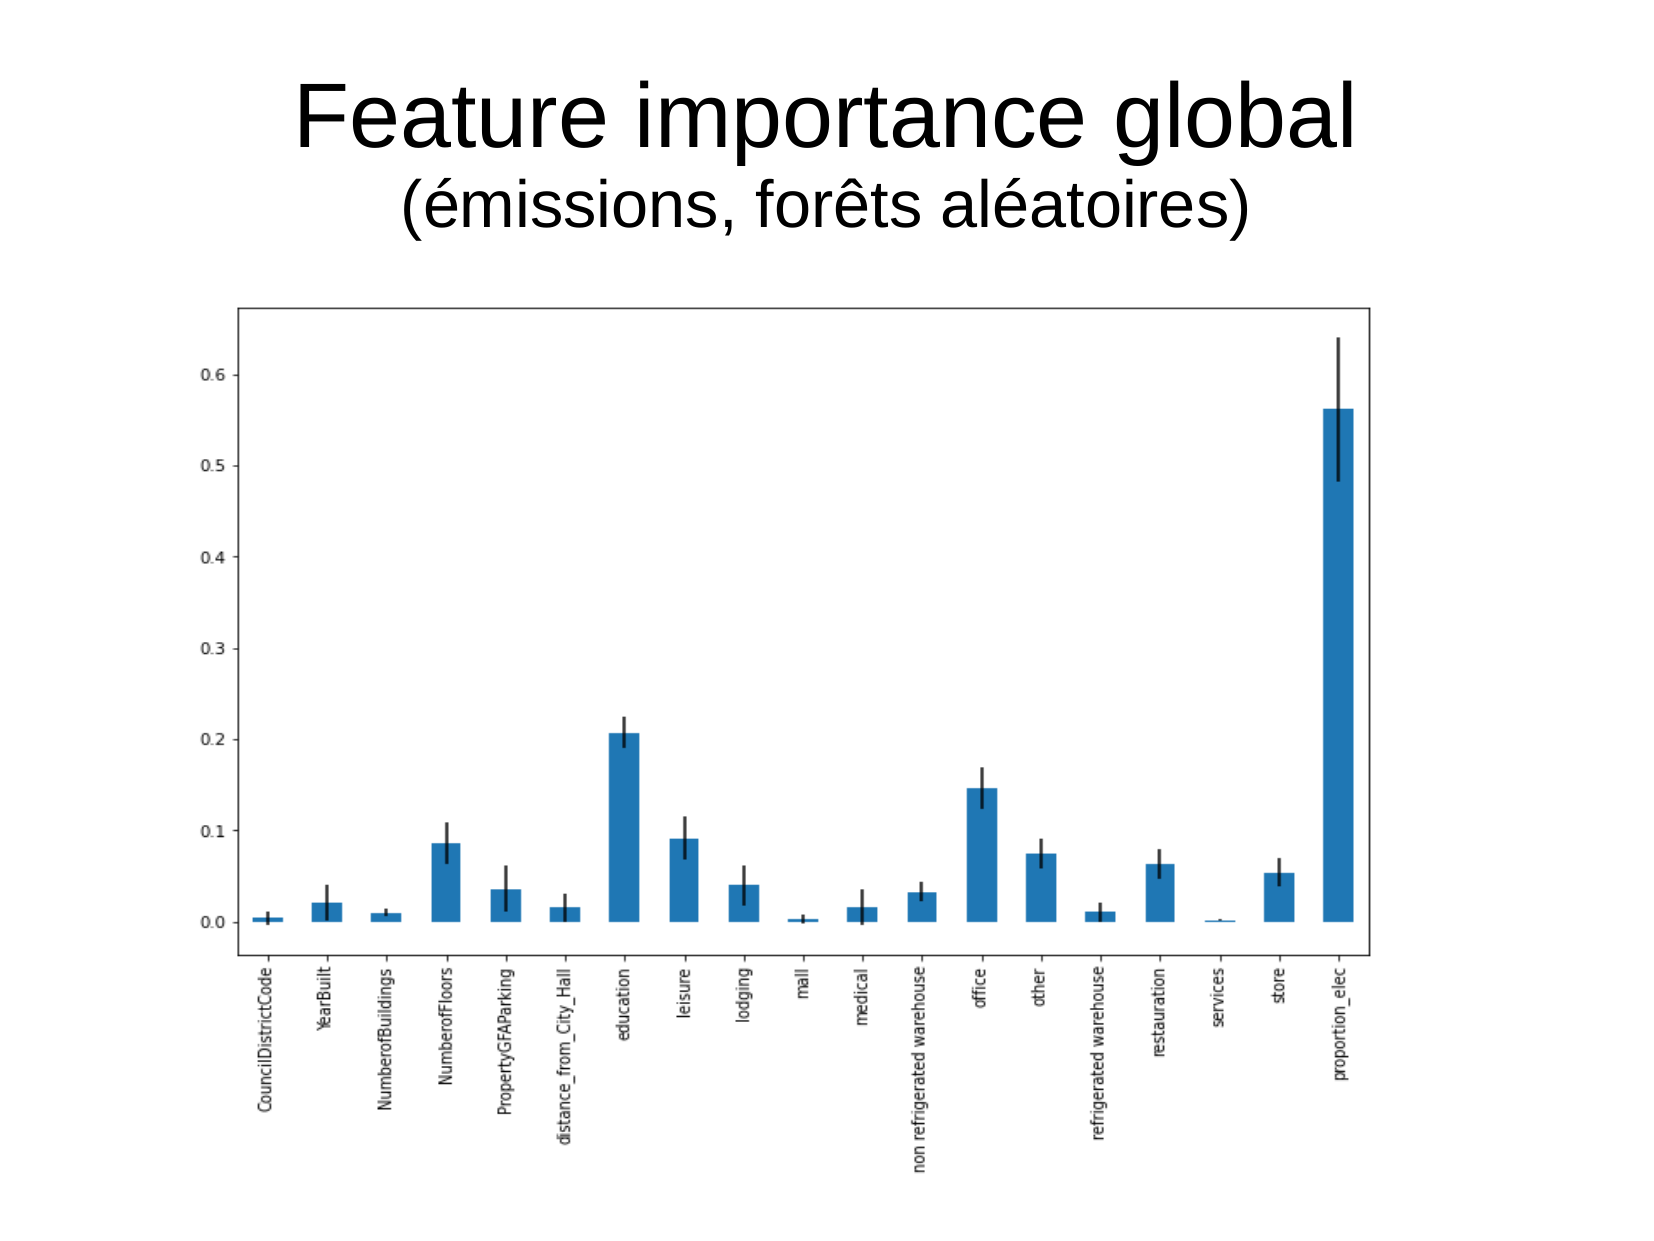

# Feature importance global (émissions, forêts aléatoires)